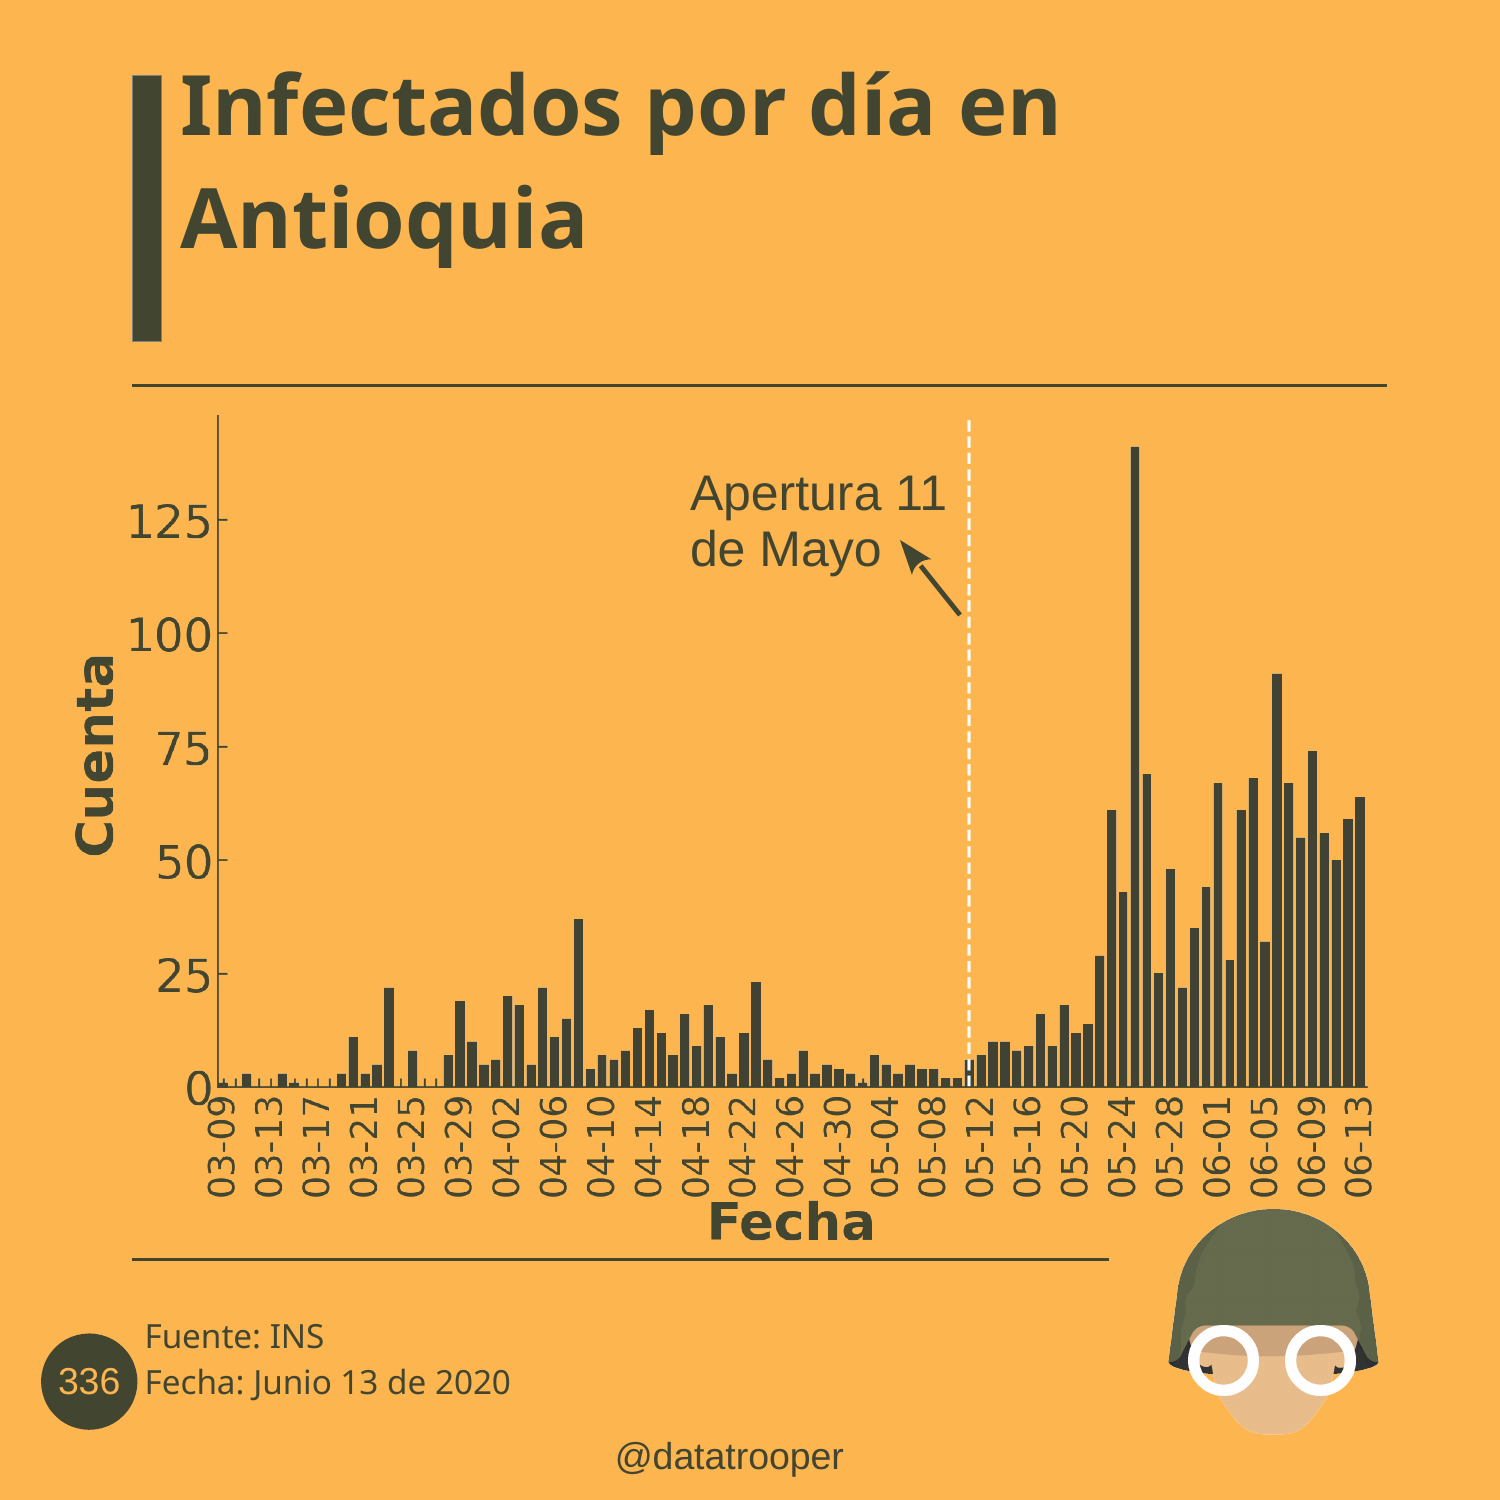

# Infectados por día en Antioquia
Apertura 11 de Mayo